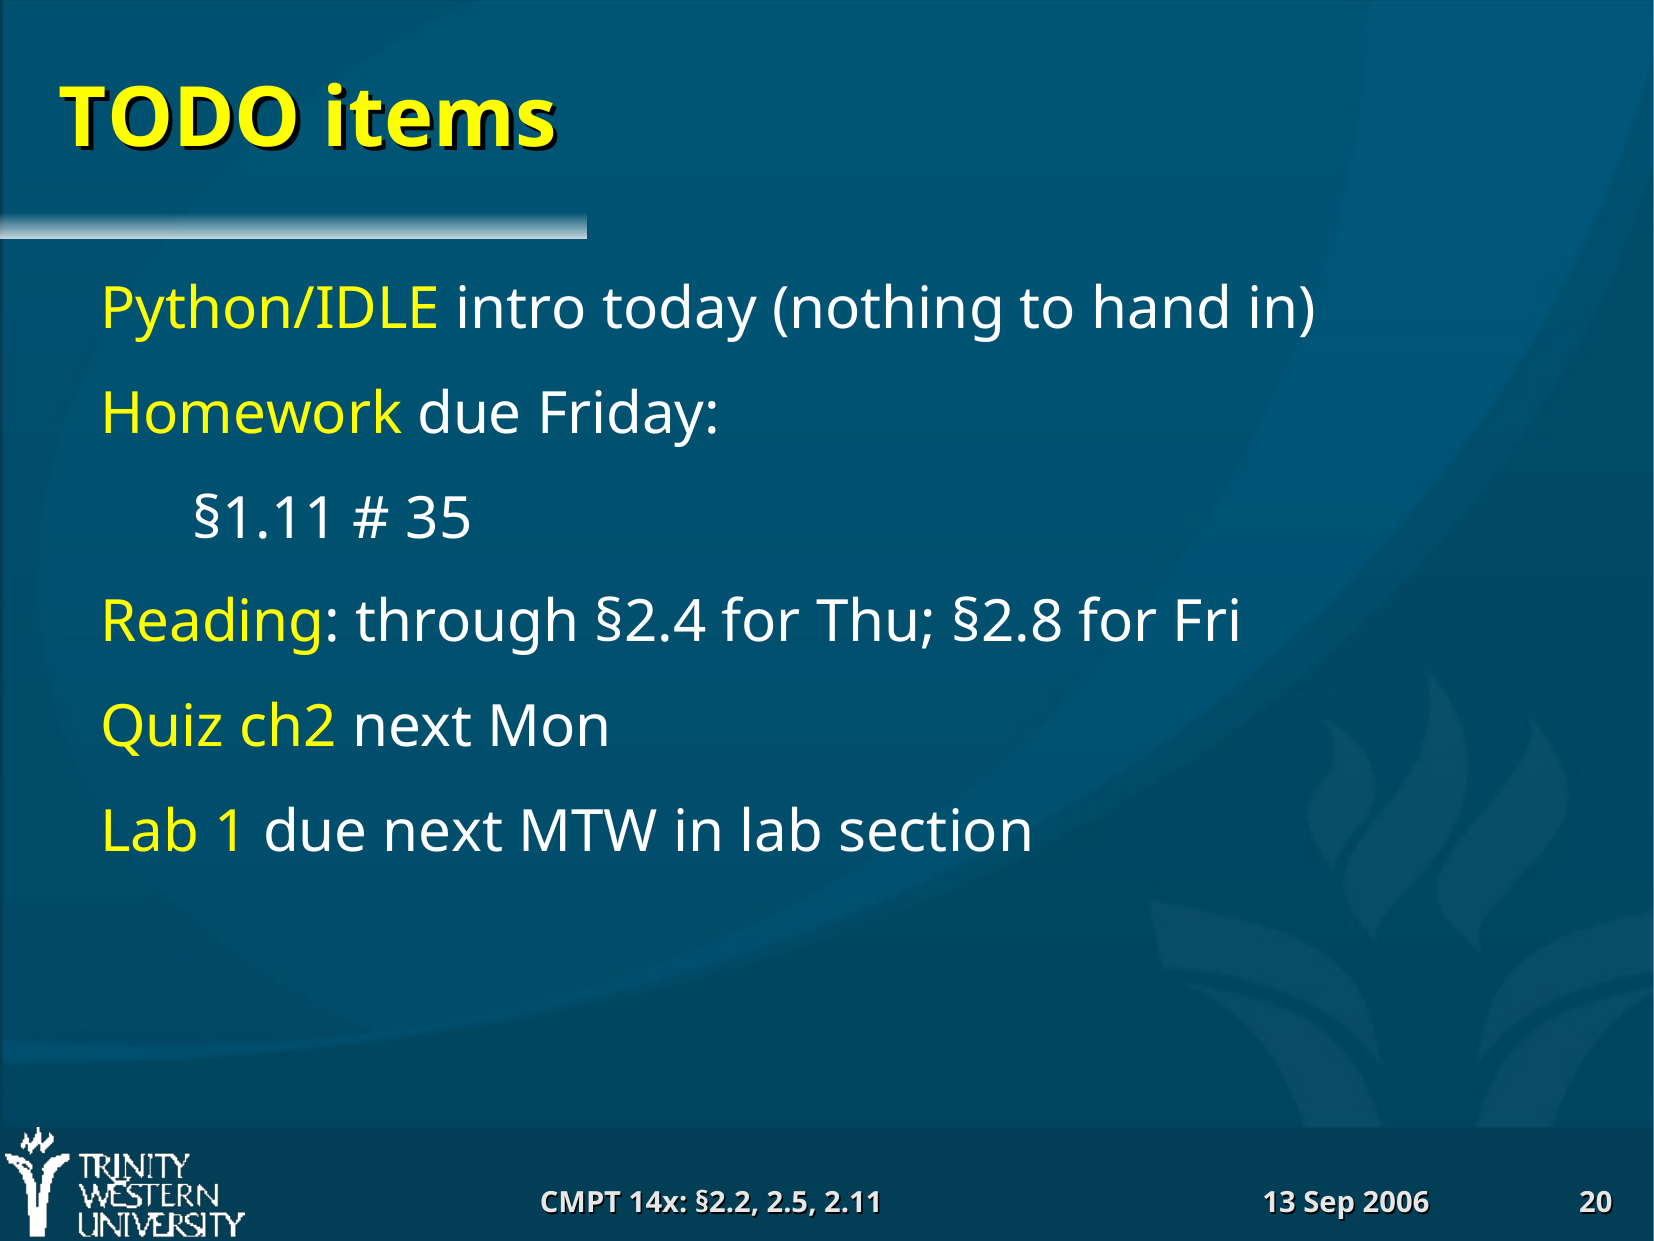

# TODO items
Python/IDLE intro today (nothing to hand in)
Homework due Friday:
 §1.11 # 35
Reading: through §2.4 for Thu; §2.8 for Fri
Quiz ch2 next Mon
Lab 1 due next MTW in lab section
CMPT 14x: §2.2, 2.5, 2.11
13 Sep 2006
20